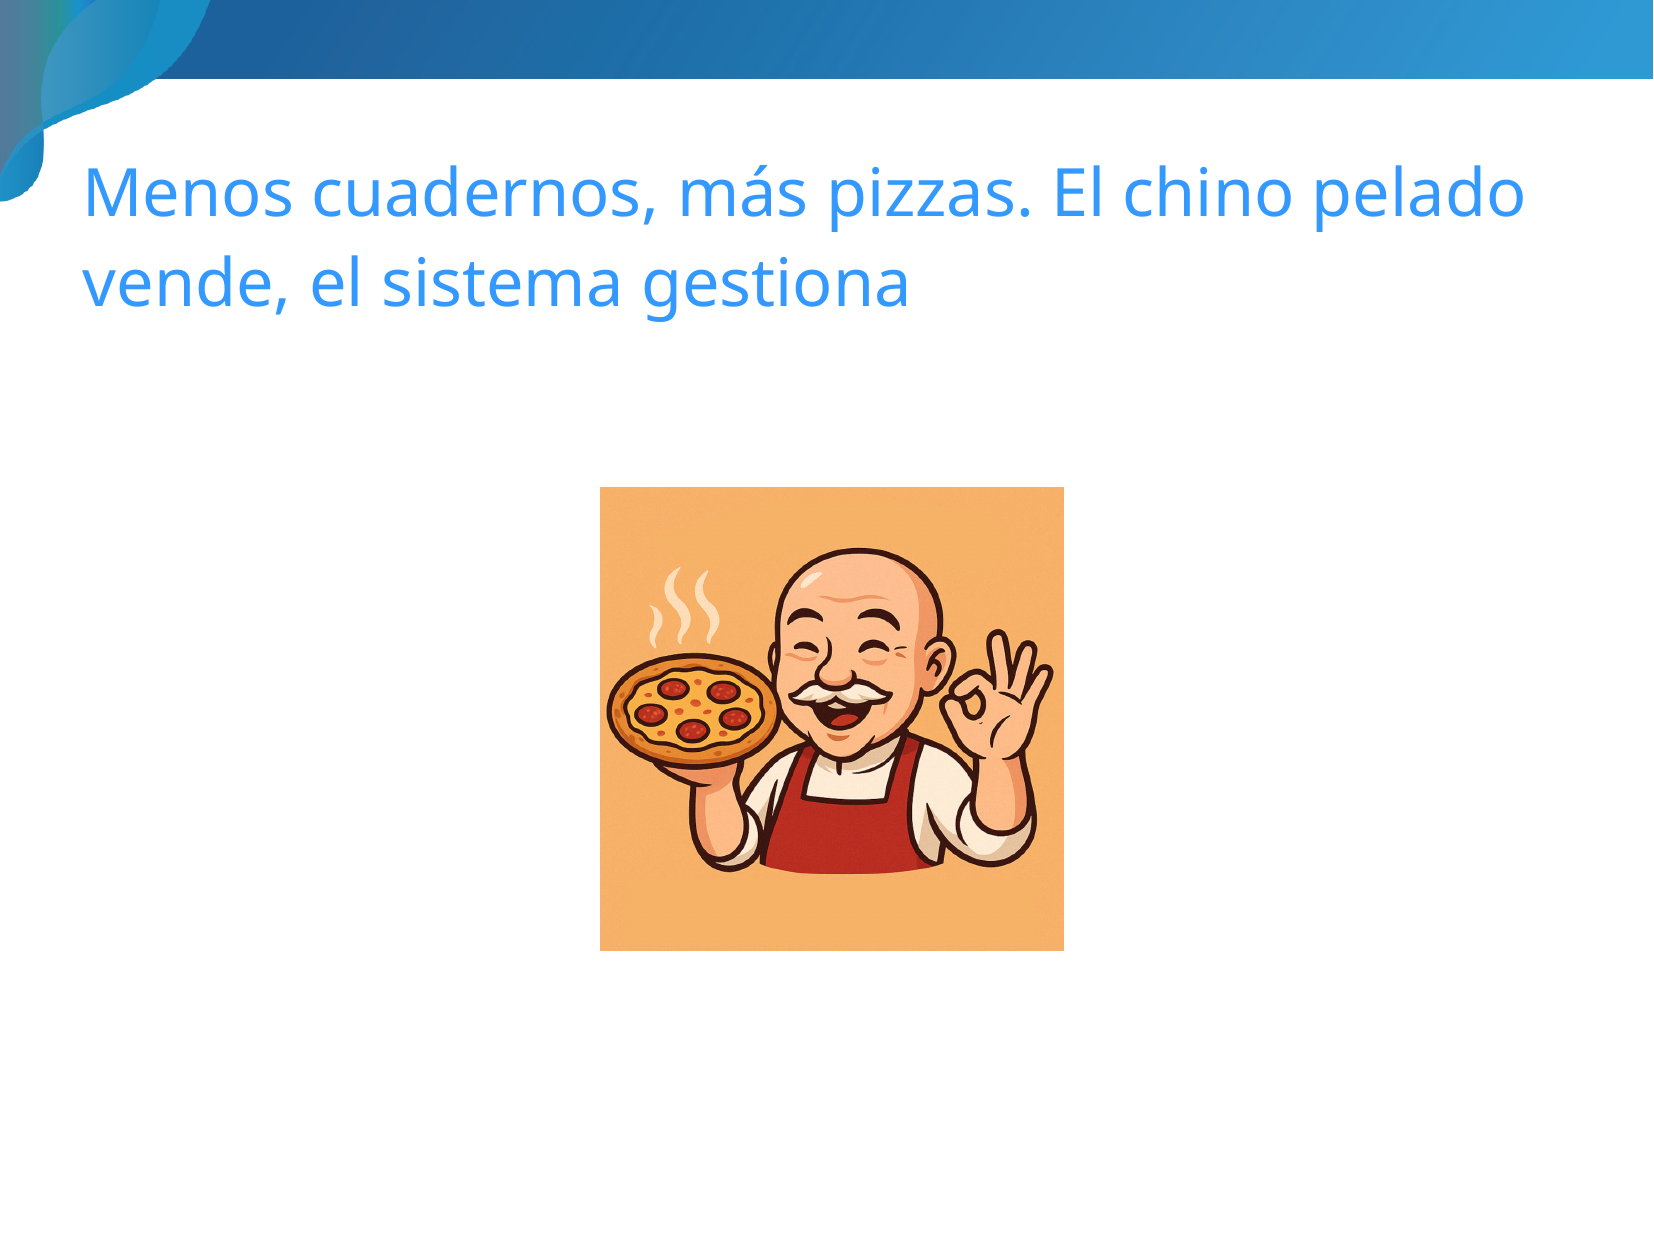

# Menos cuadernos, más pizzas. El chino pelado vende, el sistema gestiona